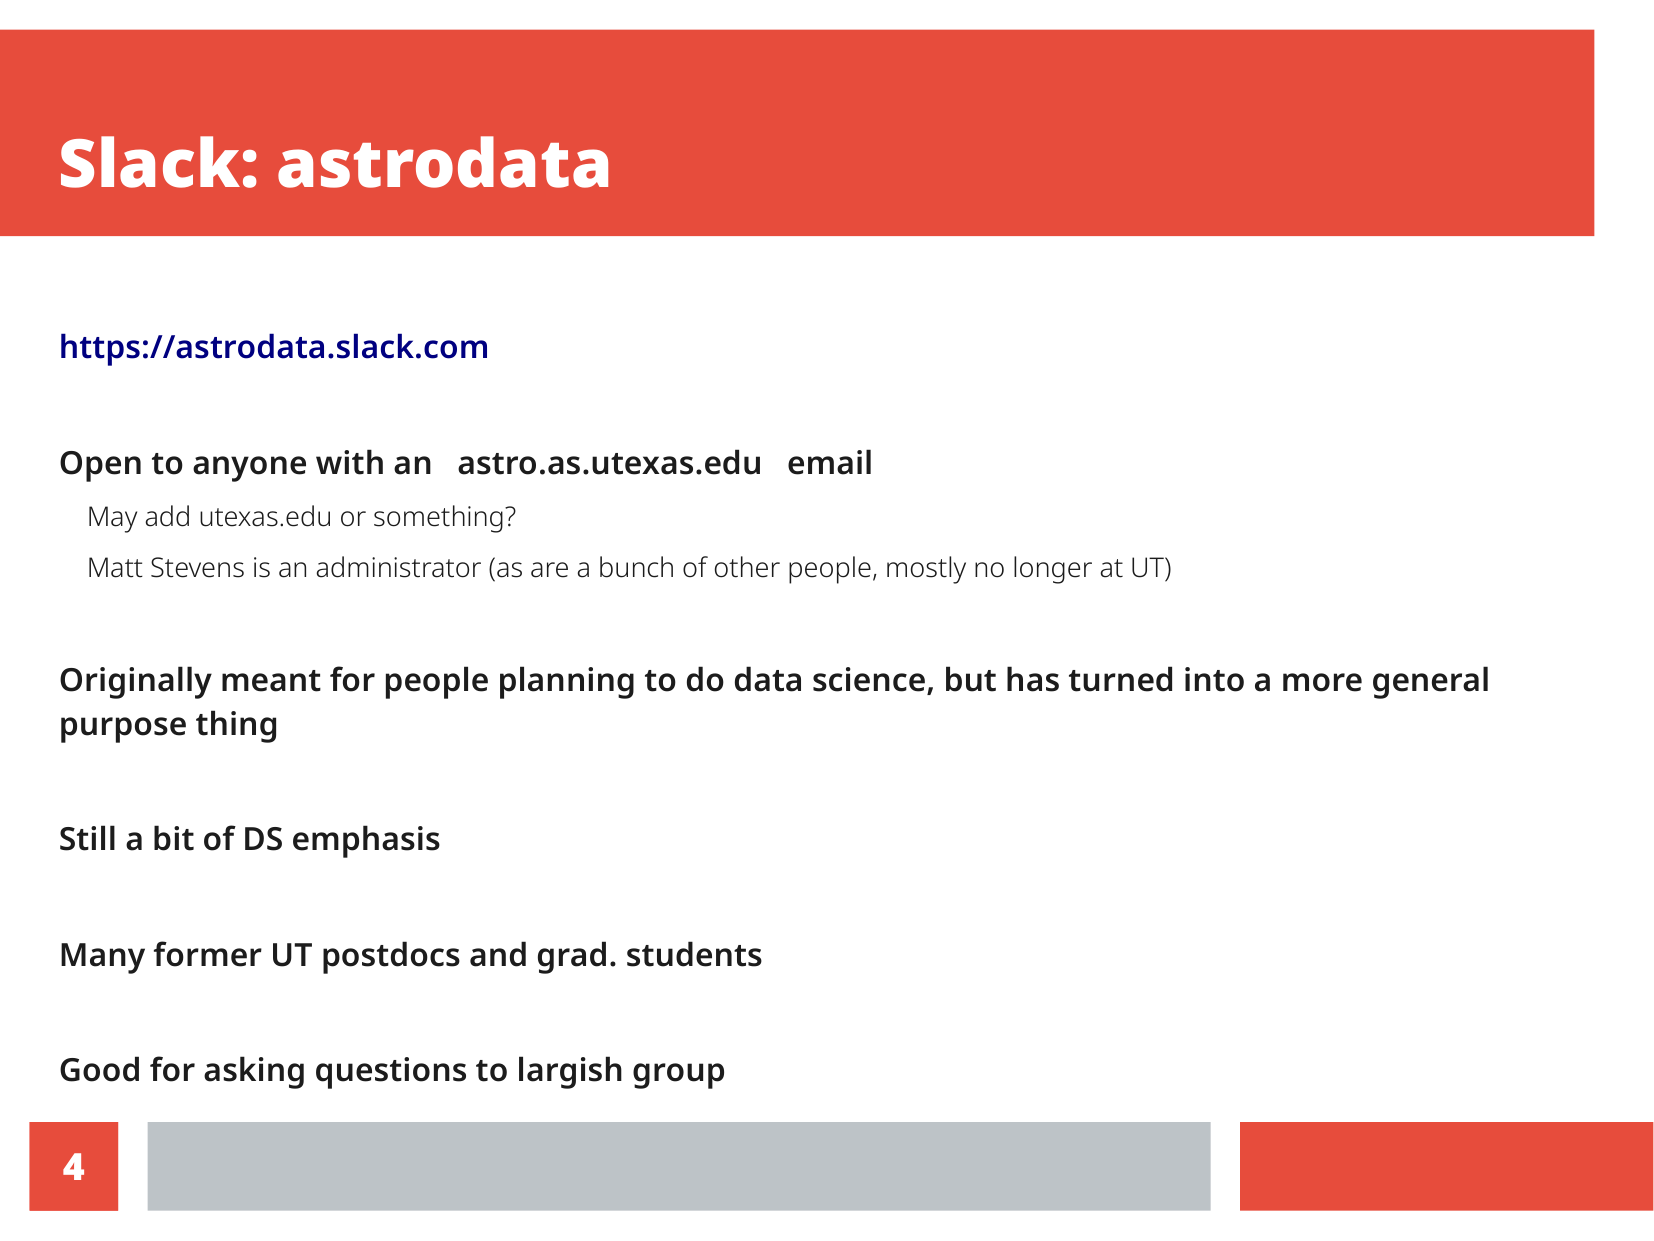

# Slack: astrodata
https://astrodata.slack.com
Open to anyone with an astro.as.utexas.edu email
May add utexas.edu or something?
Matt Stevens is an administrator (as are a bunch of other people, mostly no longer at UT)
Originally meant for people planning to do data science, but has turned into a more general purpose thing
Still a bit of DS emphasis
Many former UT postdocs and grad. students
Good for asking questions to largish group
4